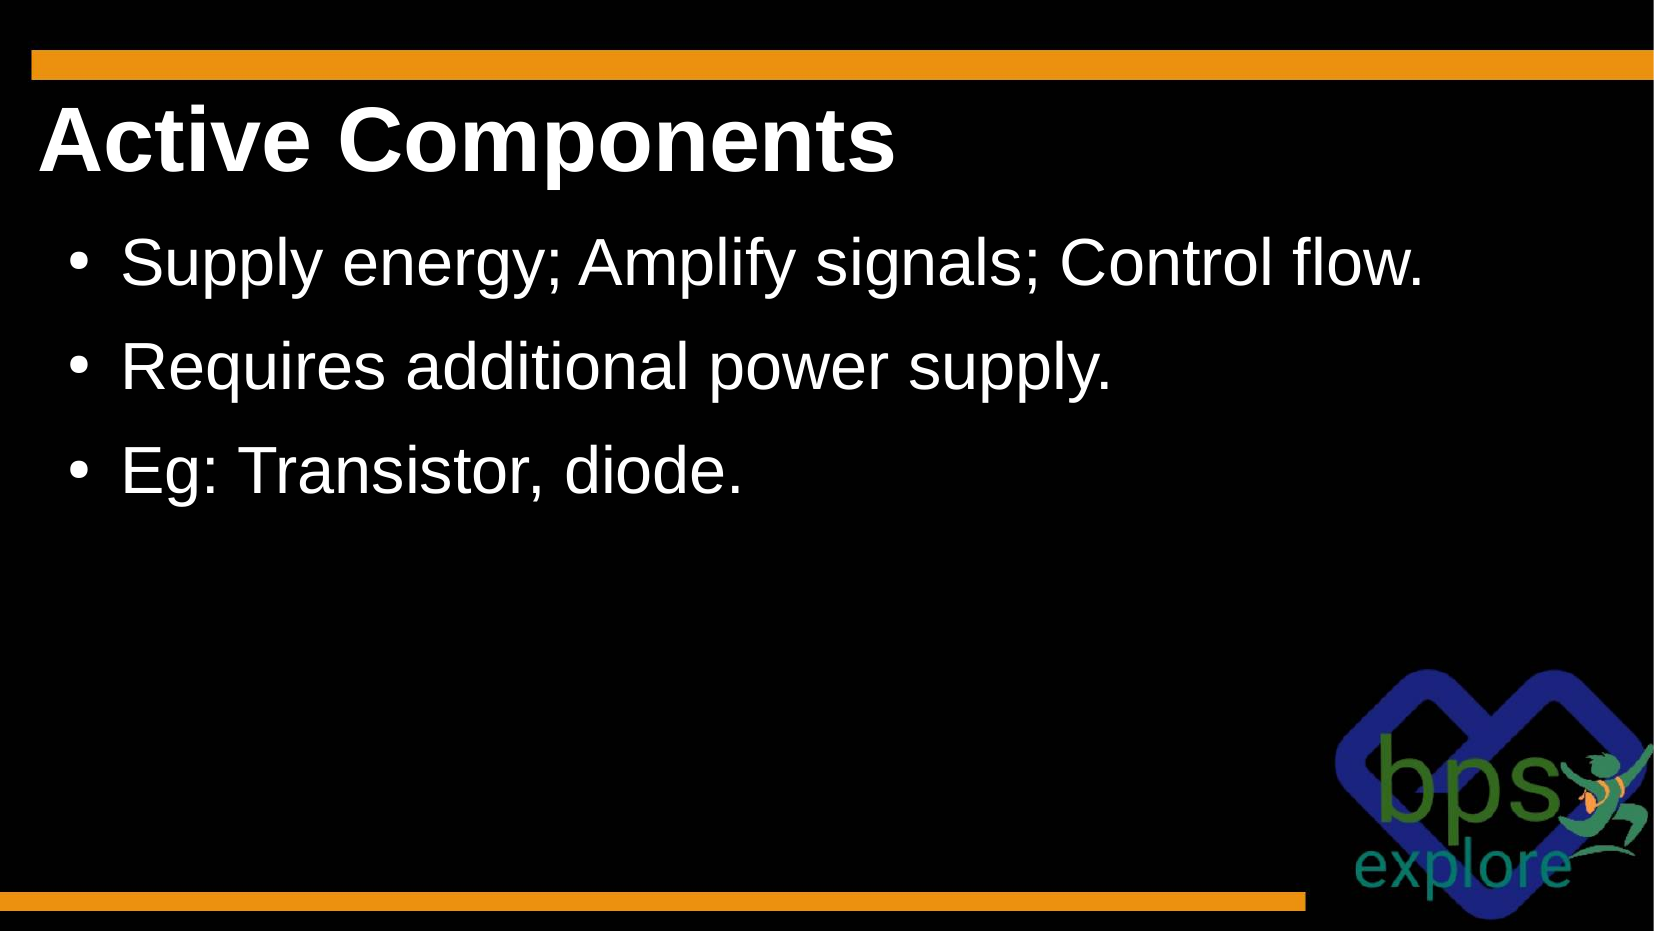

# Active Components
Supply energy; Amplify signals; Control flow.
Requires additional power supply.
Eg: Transistor, diode.